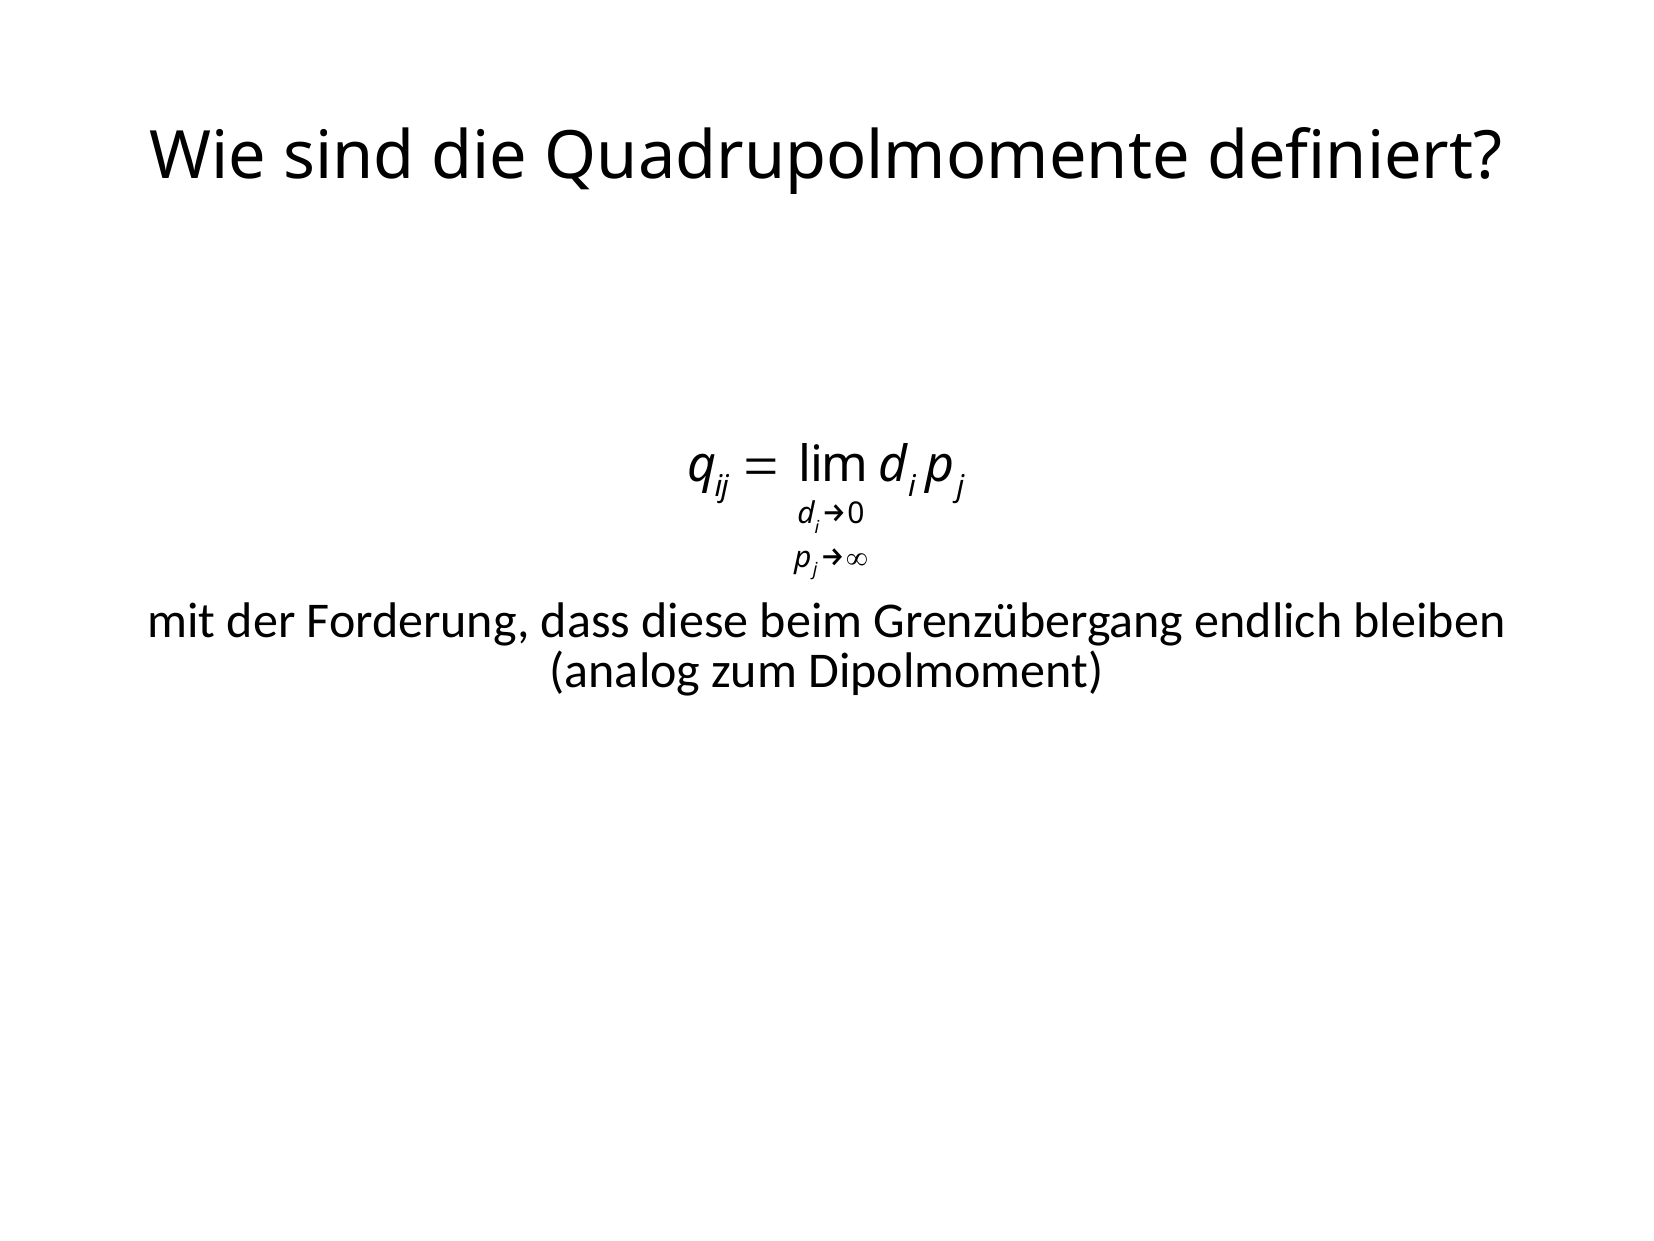

# Wie sind die Quadrupolmomente definiert?
mit der Forderung, dass diese beim Grenzübergang endlich bleiben (analog zum Dipolmoment)